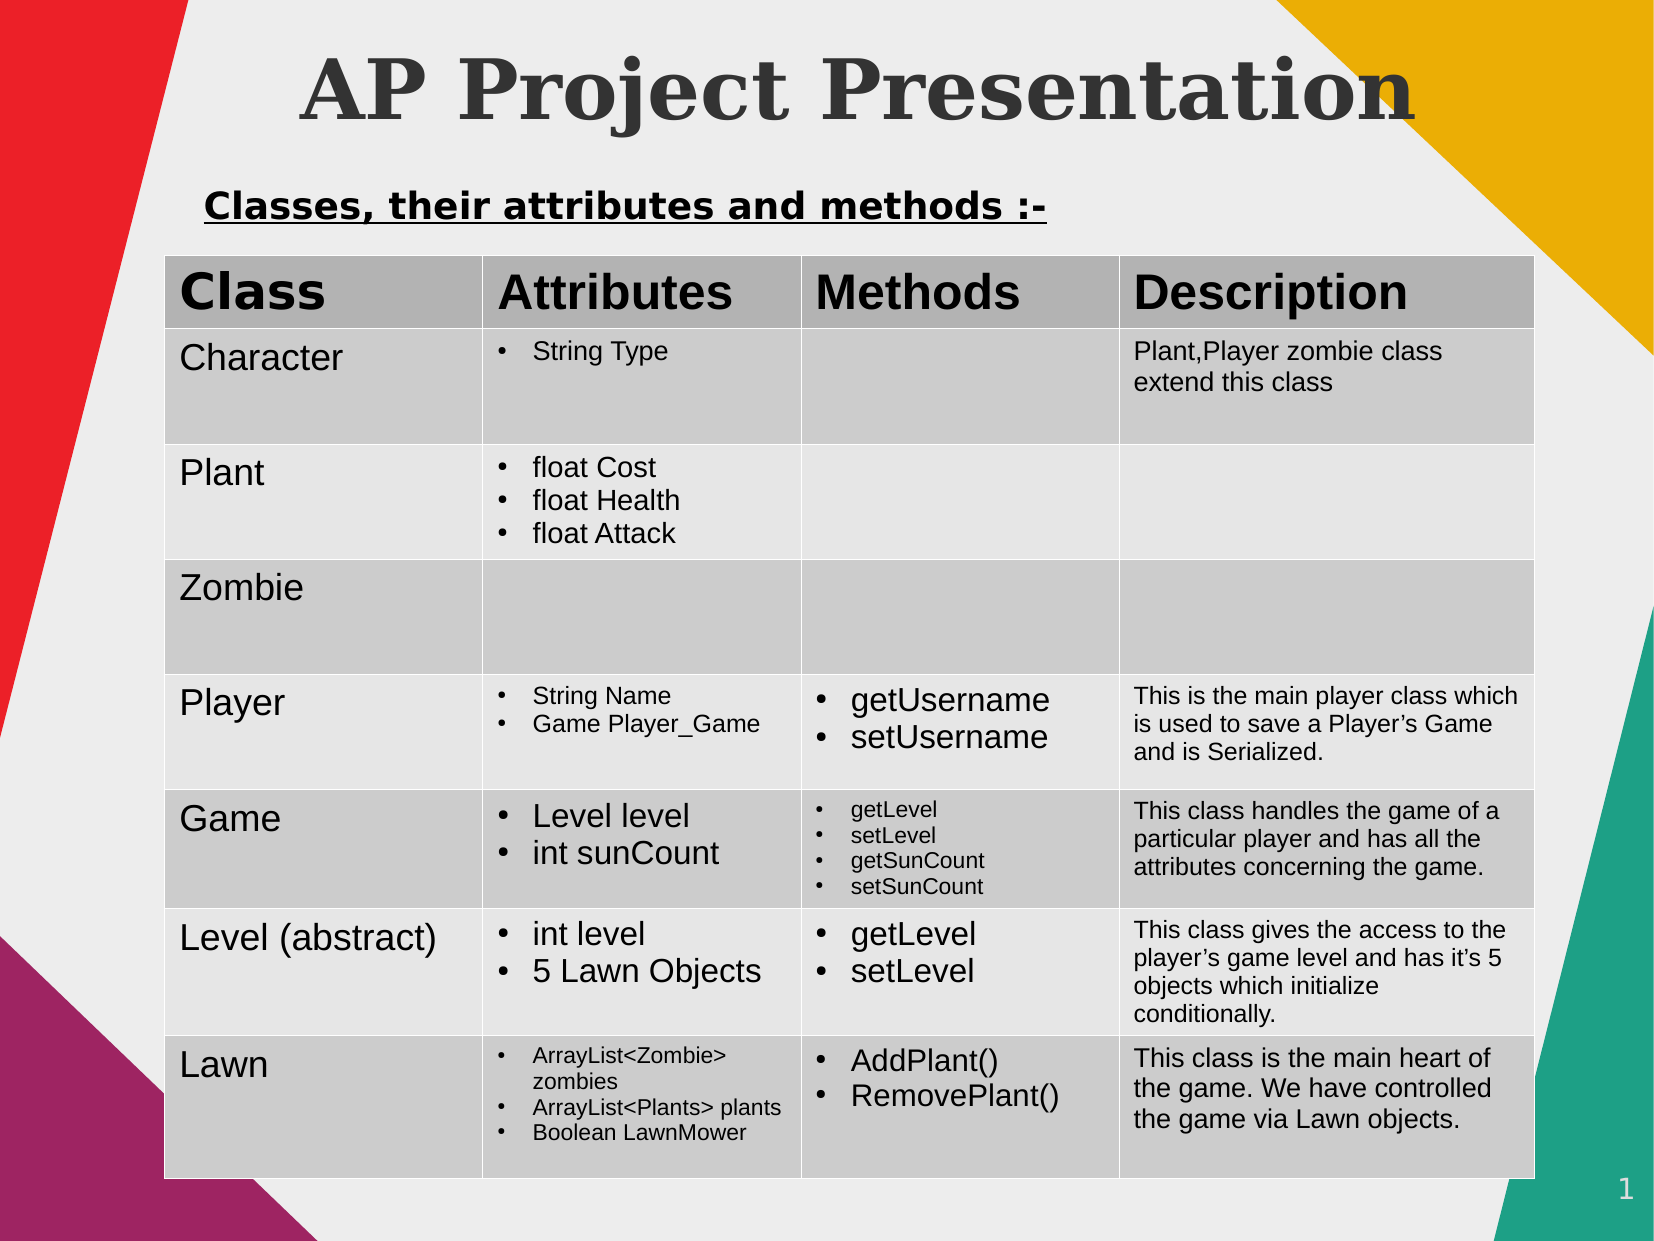

# AP Project Presentation
Classes, their attributes and methods :-
| Class | Attributes | Methods | Description |
| --- | --- | --- | --- |
| Character | String Type | | Plant,Player zombie class extend this class |
| Plant | float Cost float Health float Attack | | |
| Zombie | | | |
| Player | String Name Game Player\_Game | getUsername setUsername | This is the main player class which is used to save a Player’s Game and is Serialized. |
| Game | Level level int sunCount | getLevel setLevel getSunCount setSunCount | This class handles the game of a particular player and has all the attributes concerning the game. |
| Level (abstract) | int level 5 Lawn Objects | getLevel setLevel | This class gives the access to the player’s game level and has it’s 5 objects which initialize conditionally. |
| Lawn | ArrayList<Zombie> zombies ArrayList<Plants> plants Boolean LawnMower | AddPlant() RemovePlant() | This class is the main heart of the game. We have controlled the game via Lawn objects. |
1